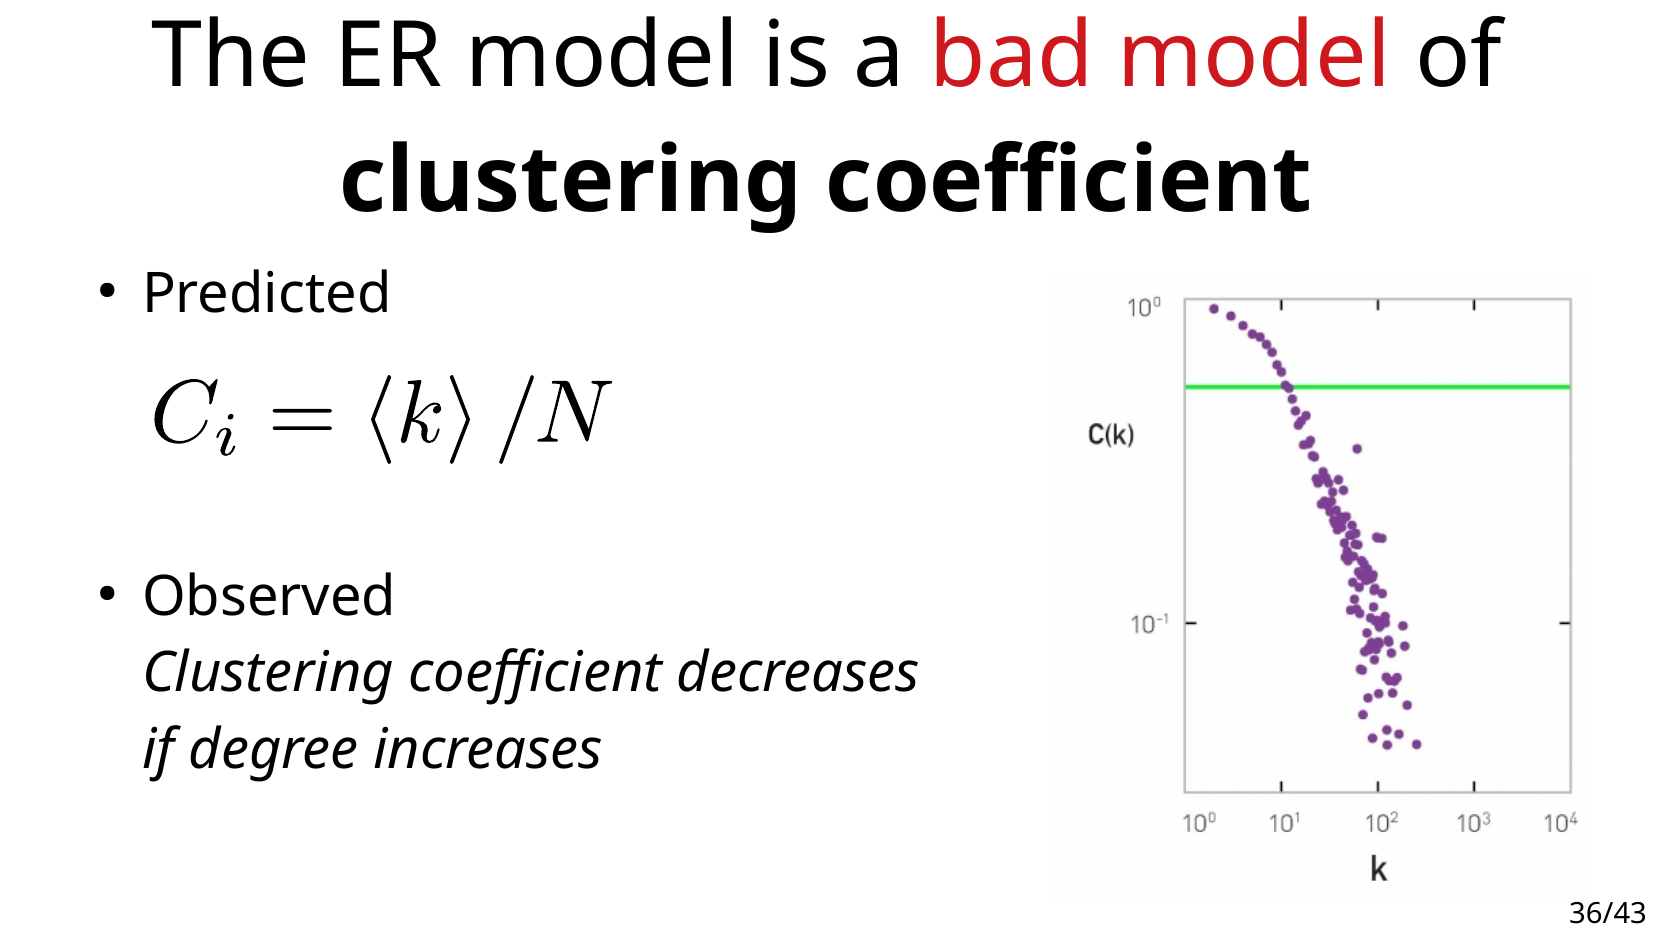

# The ER model is a bad model of clustering coefficient
Predicted
Observed
Clustering coefficient decreases
if degree increases
36